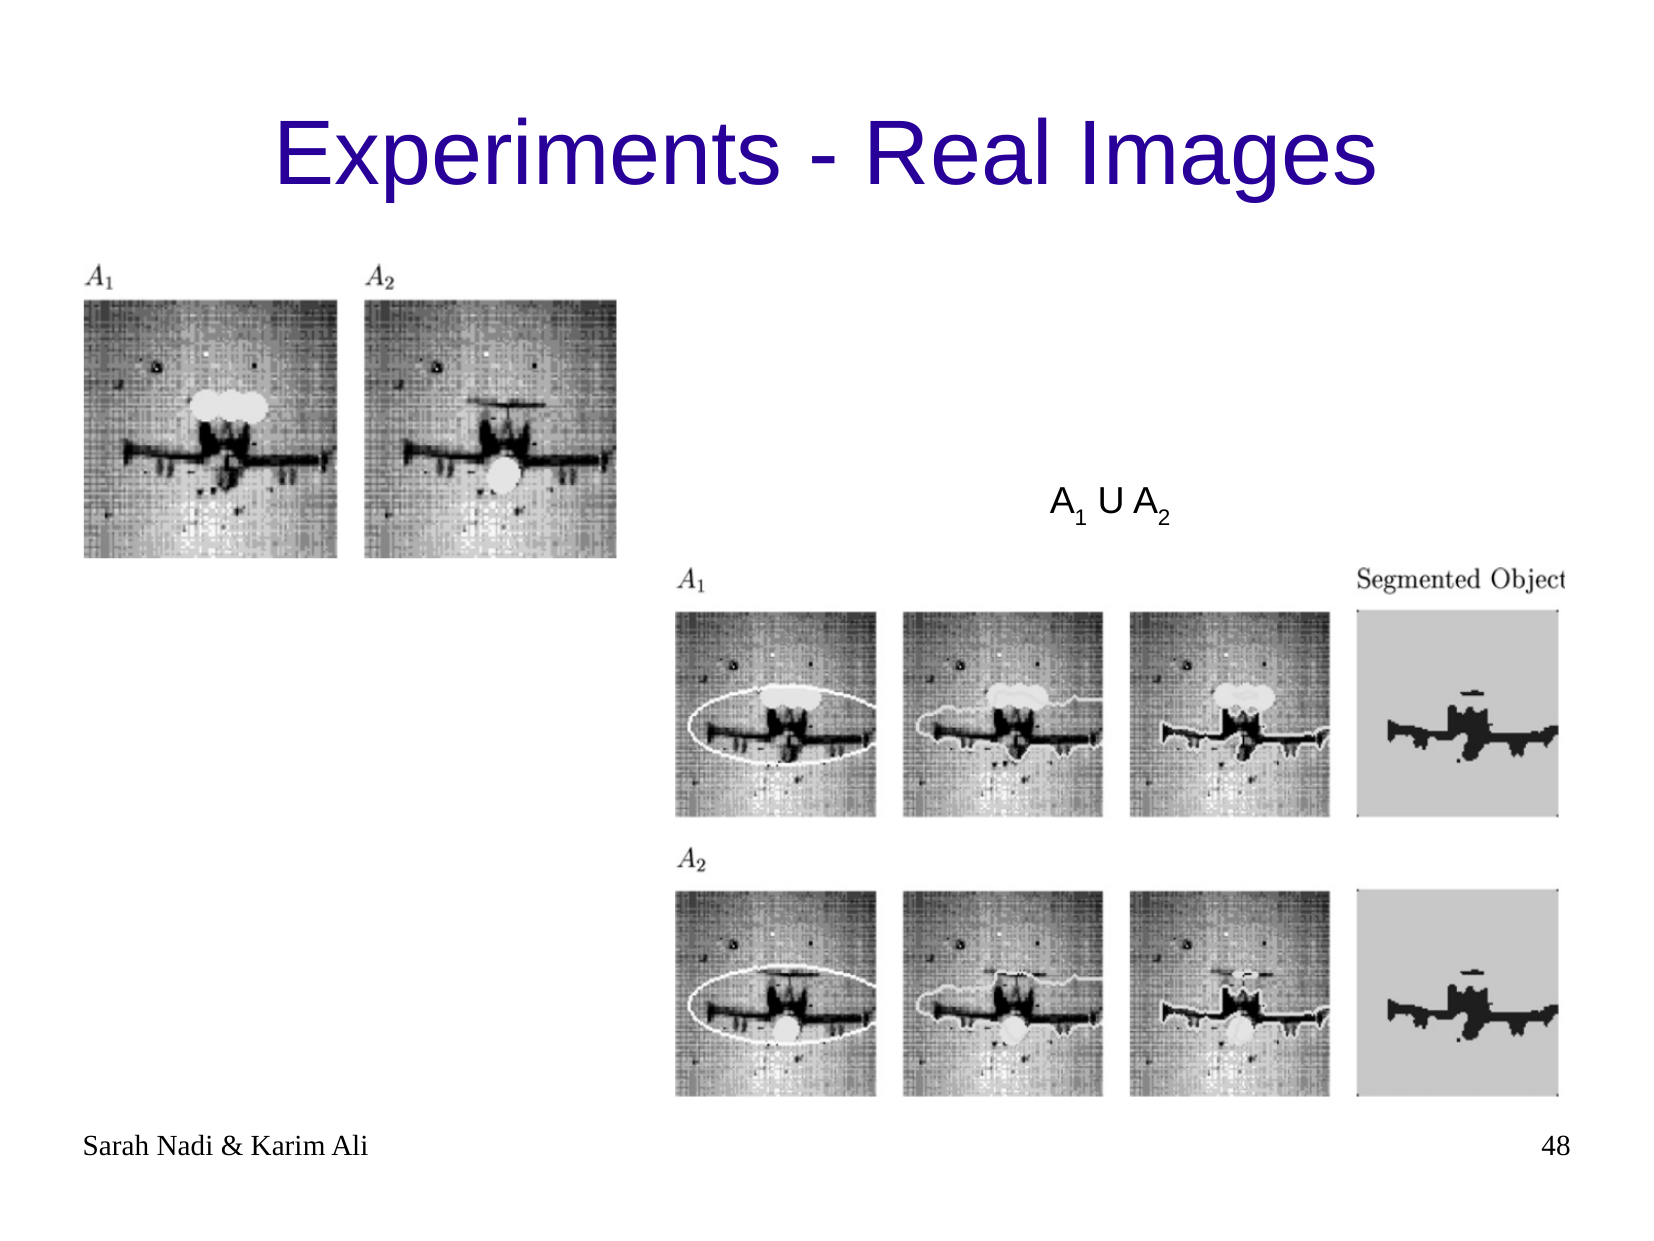

# Experiments - Real Images
A1 U A2
Sarah Nadi & Karim Ali
48